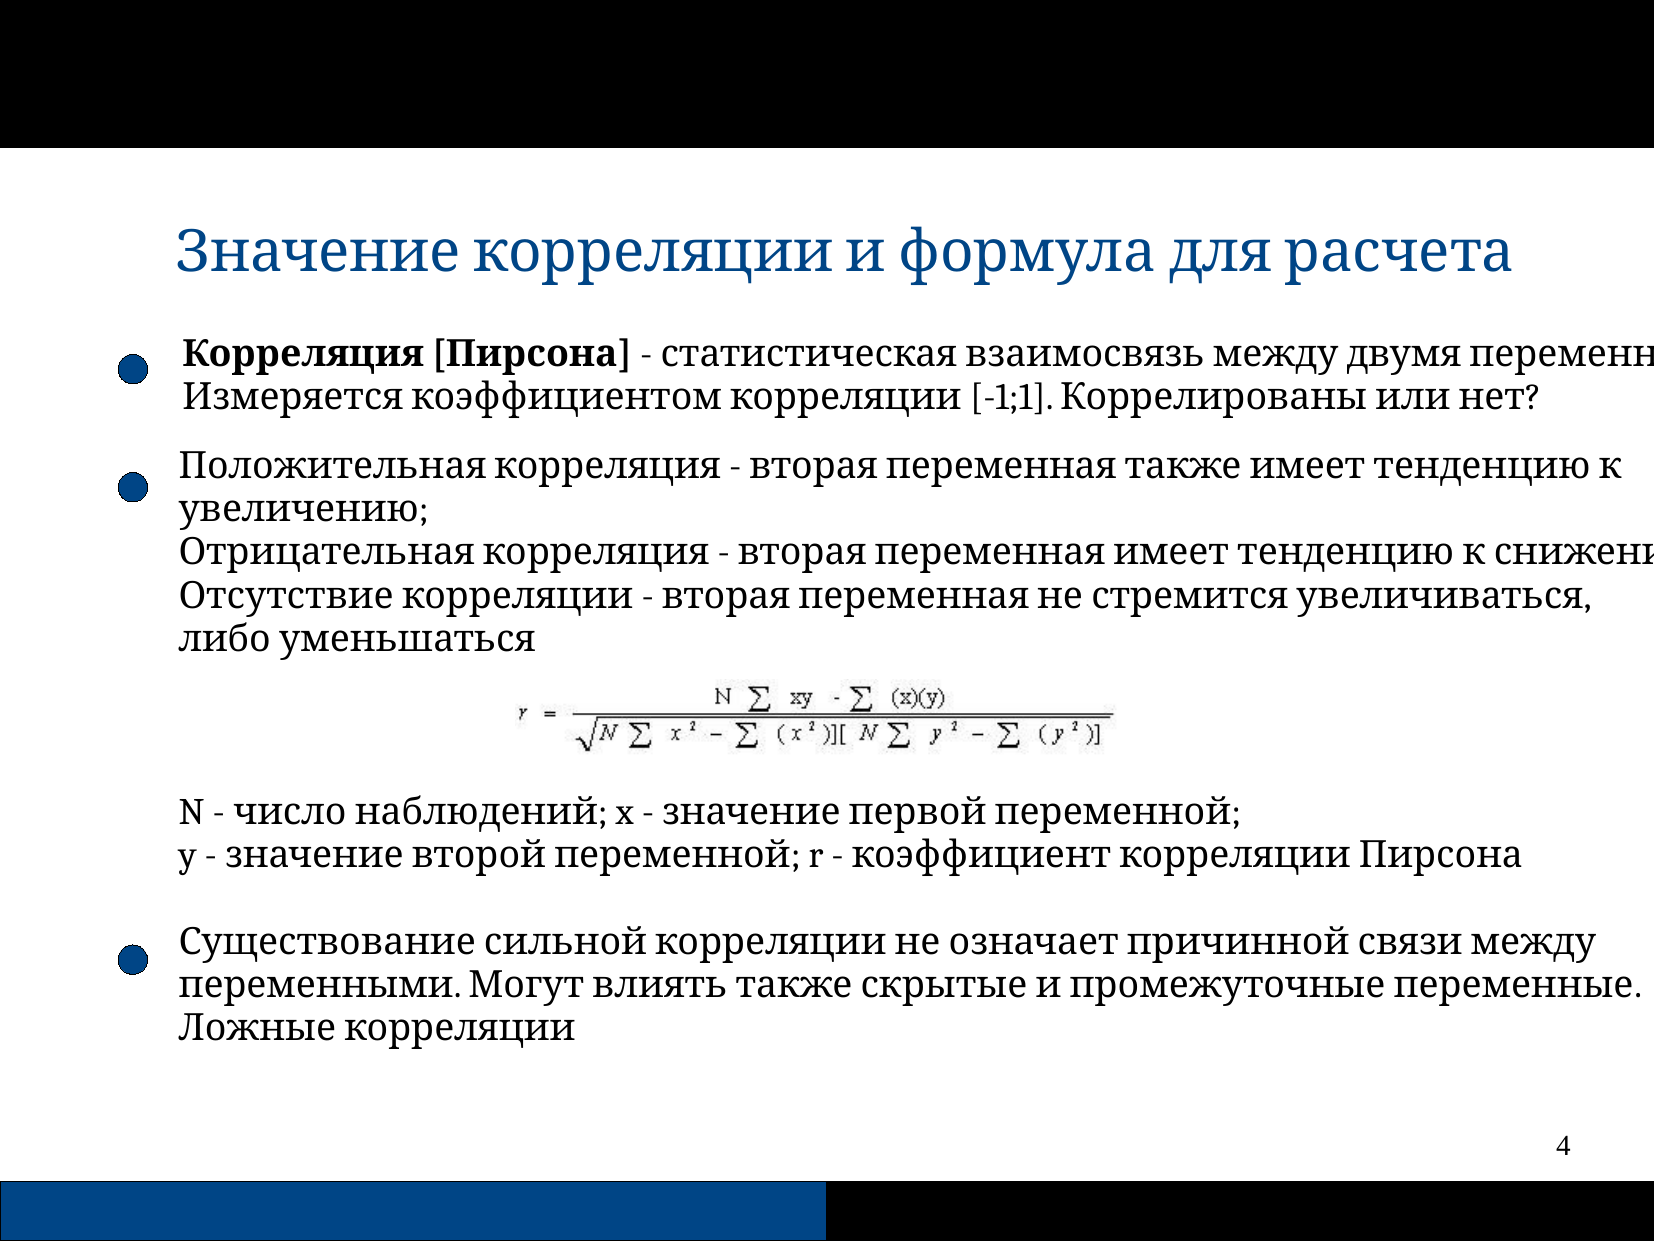

Значение корреляции и формула для расчета
Корреляция [Пирсона] - статистическая взаимосвязь между двумя переменными.
Измеряется коэффициентом корреляции [-1;1]. Коррелированы или нет?
Положительная корреляция - вторая переменная также имеет тенденцию к
увеличению;
Отрицательная корреляция - вторая переменная имеет тенденцию к снижению;
Отсутствие корреляции - вторая переменная не стремится увеличиваться,
либо уменьшаться
N - число наблюдений; x - значение первой переменной;
y - значение второй переменной; r - коэффициент корреляции Пирсона
Существование сильной корреляции не означает причинной связи между
переменными. Могут влиять также скрытые и промежуточные переменные.
Ложные корреляции
4